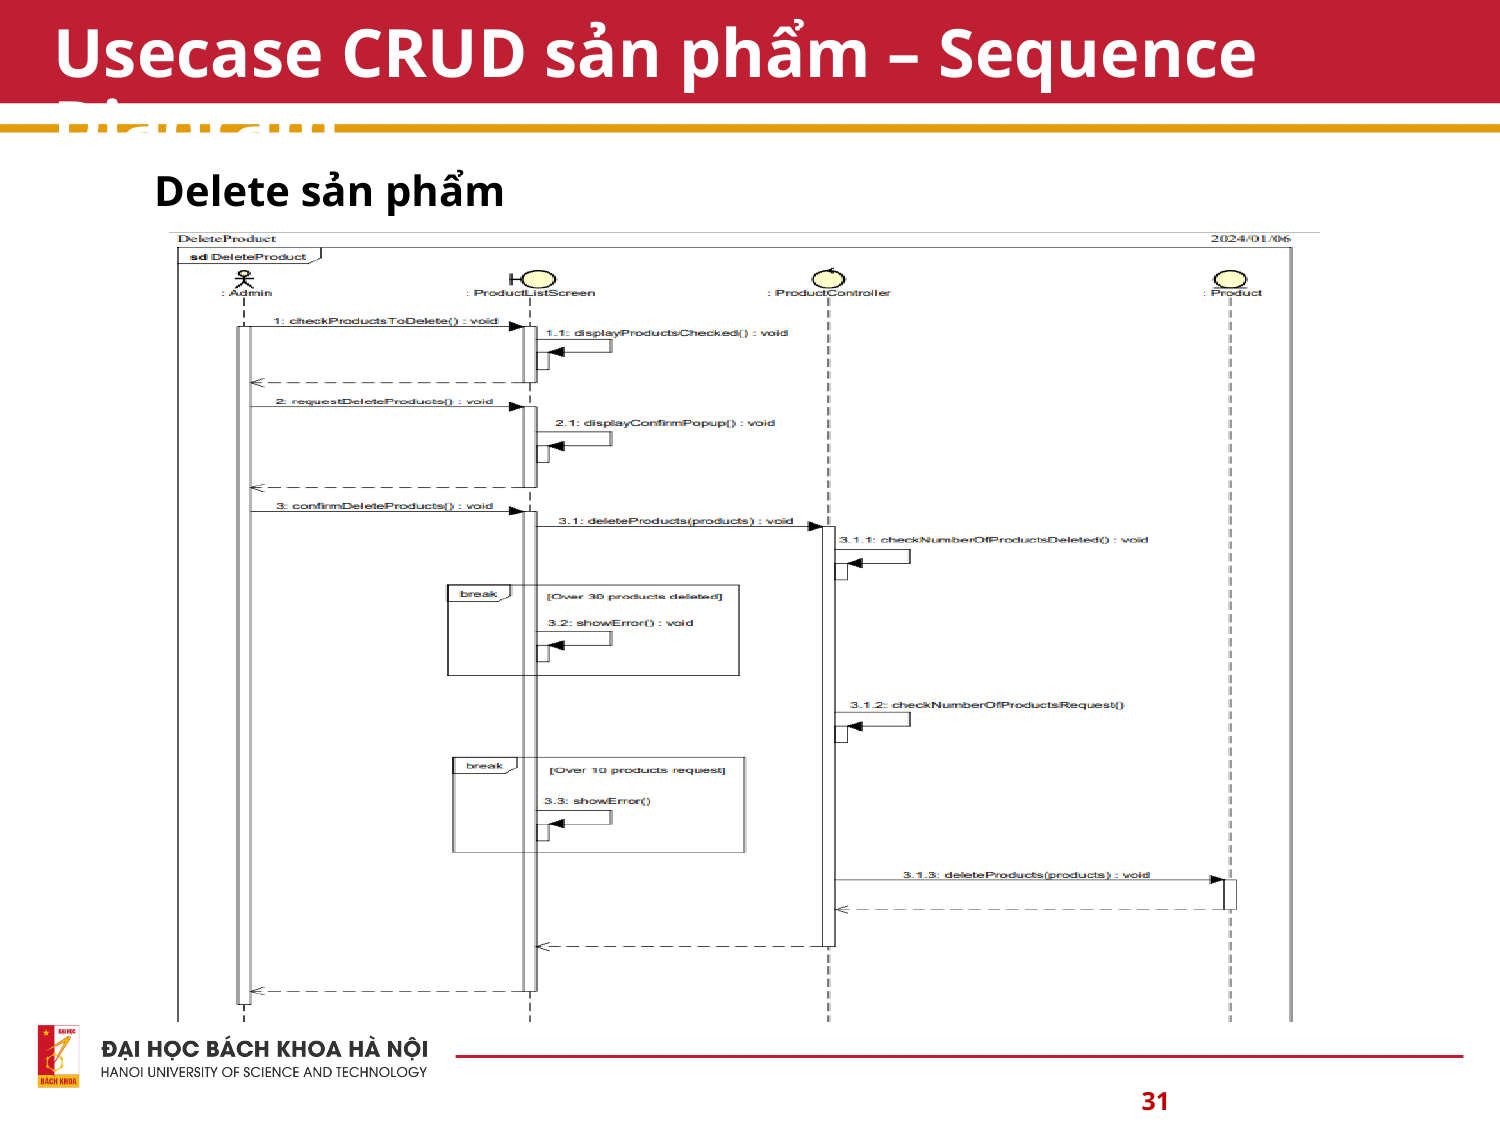

# Usecase CRUD sản phẩm – Sequence Diagram
Delete sản phẩm